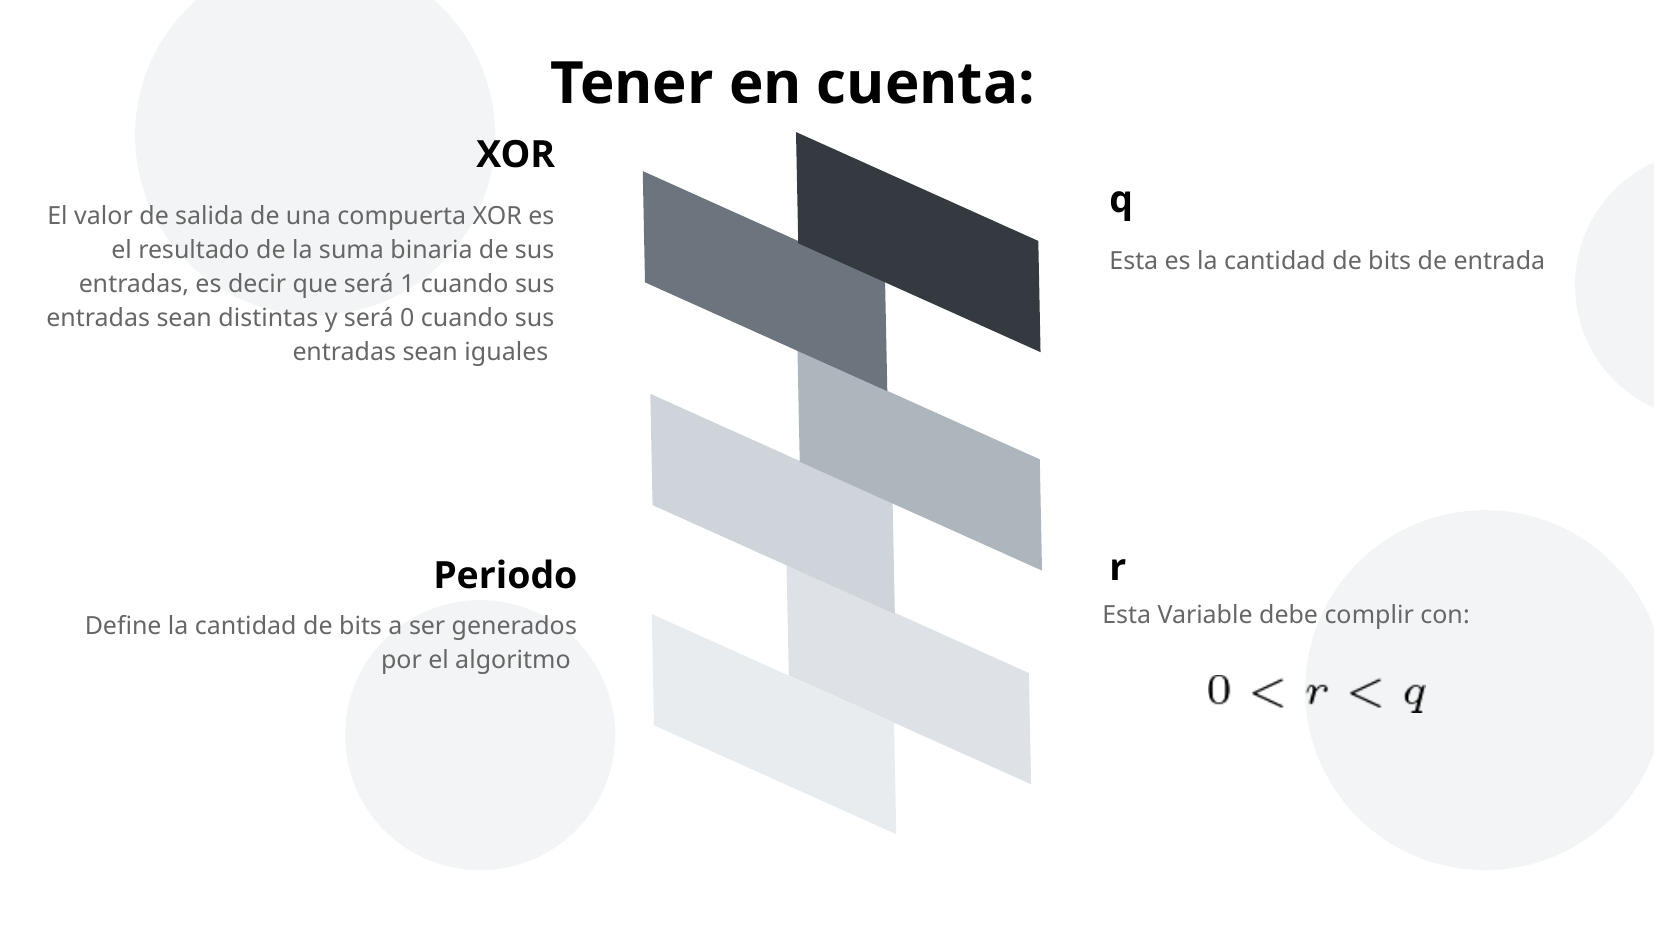

Tener en cuenta:
XOR
q
El valor de salida de una compuerta XOR es el resultado de la suma binaria de sus entradas, es decir que será 1 cuando sus entradas sean distintas y será 0 cuando sus entradas sean iguales
Esta es la cantidad de bits de entrada
r
Periodo
Esta Variable debe complir con:
Define la cantidad de bits a ser generados por el algoritmo